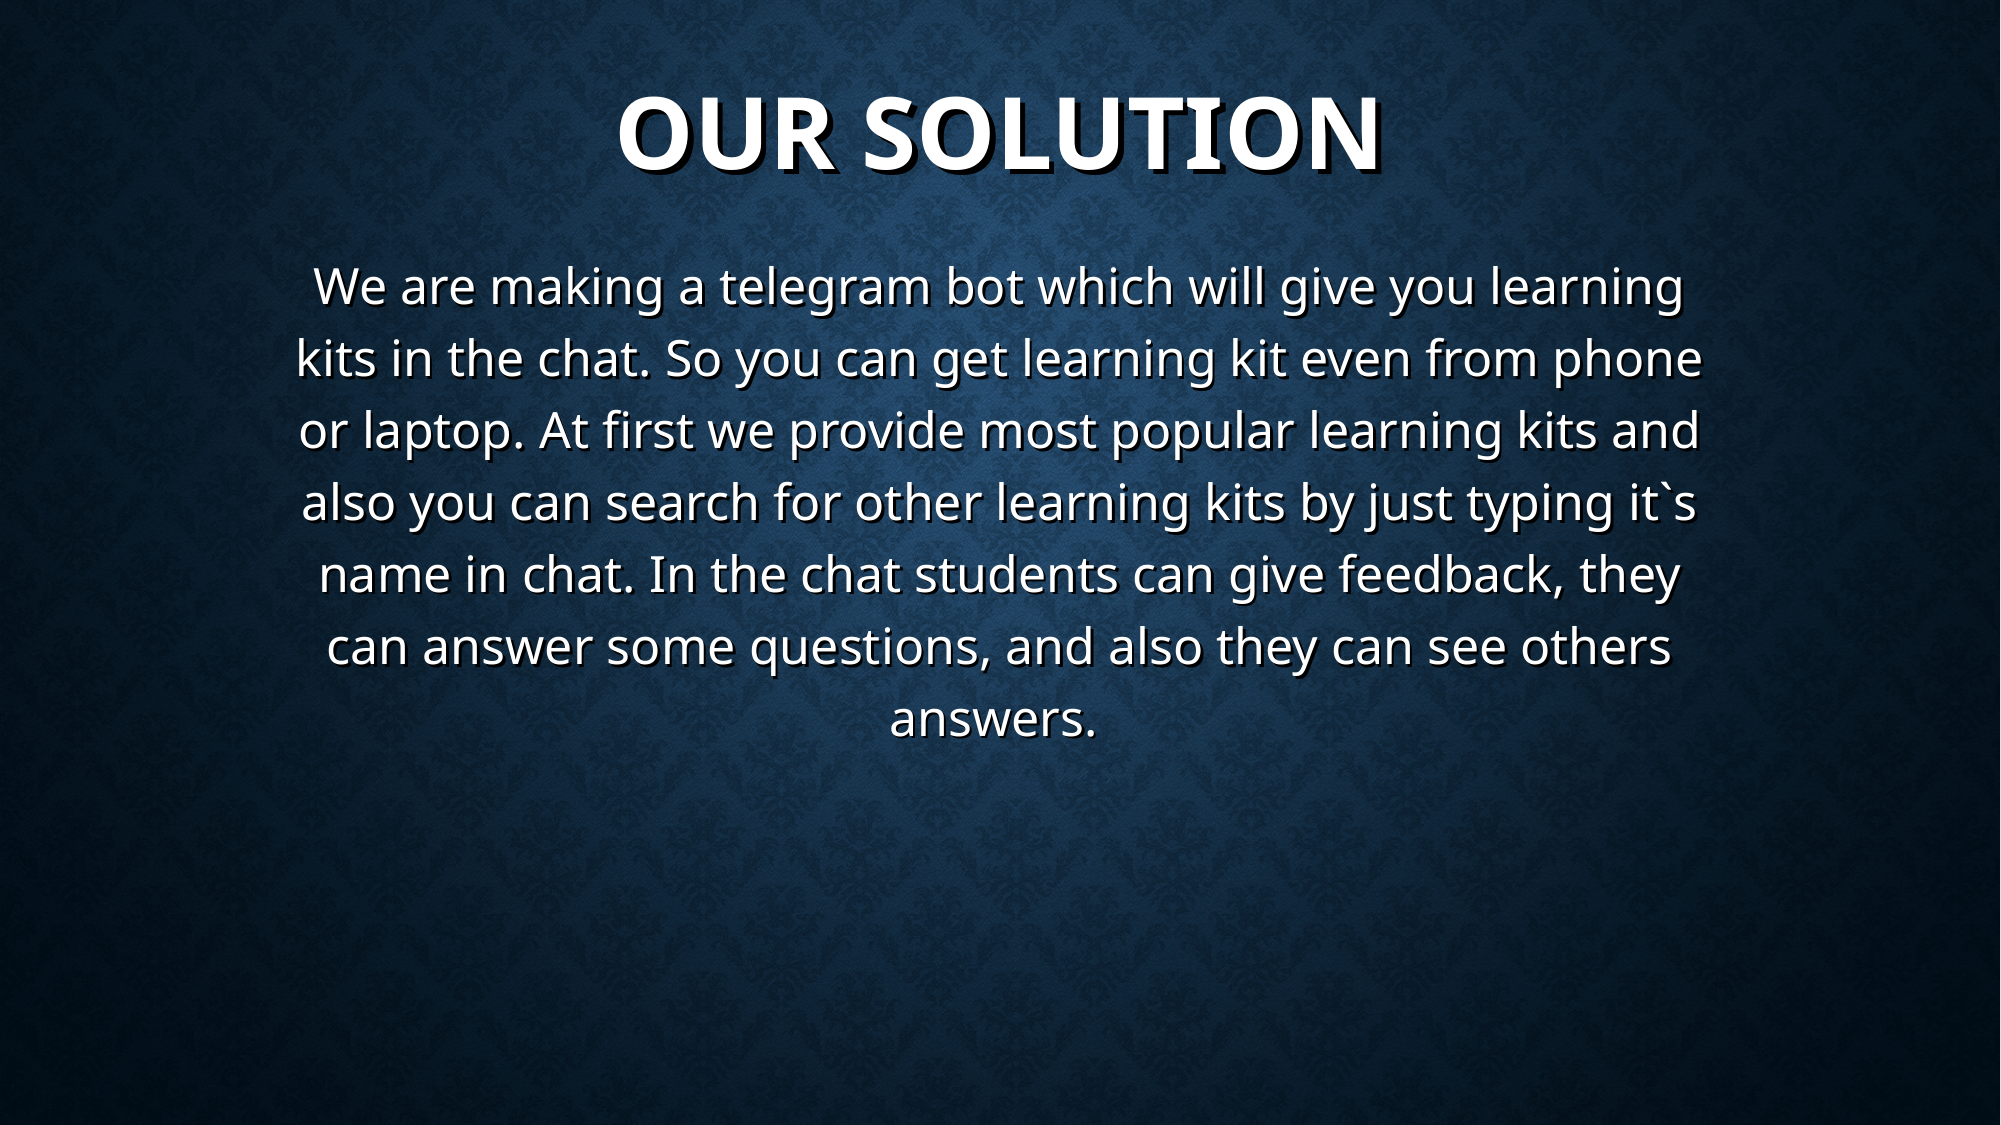

# Our solution
We are making a telegram bot which will give you learning kits in the chat. So you can get learning kit even from phone or laptop. At first we provide most popular learning kits and also you can search for other learning kits by just typing it`s name in chat. In the chat students can give feedback, they can answer some questions, and also they can see others answers.